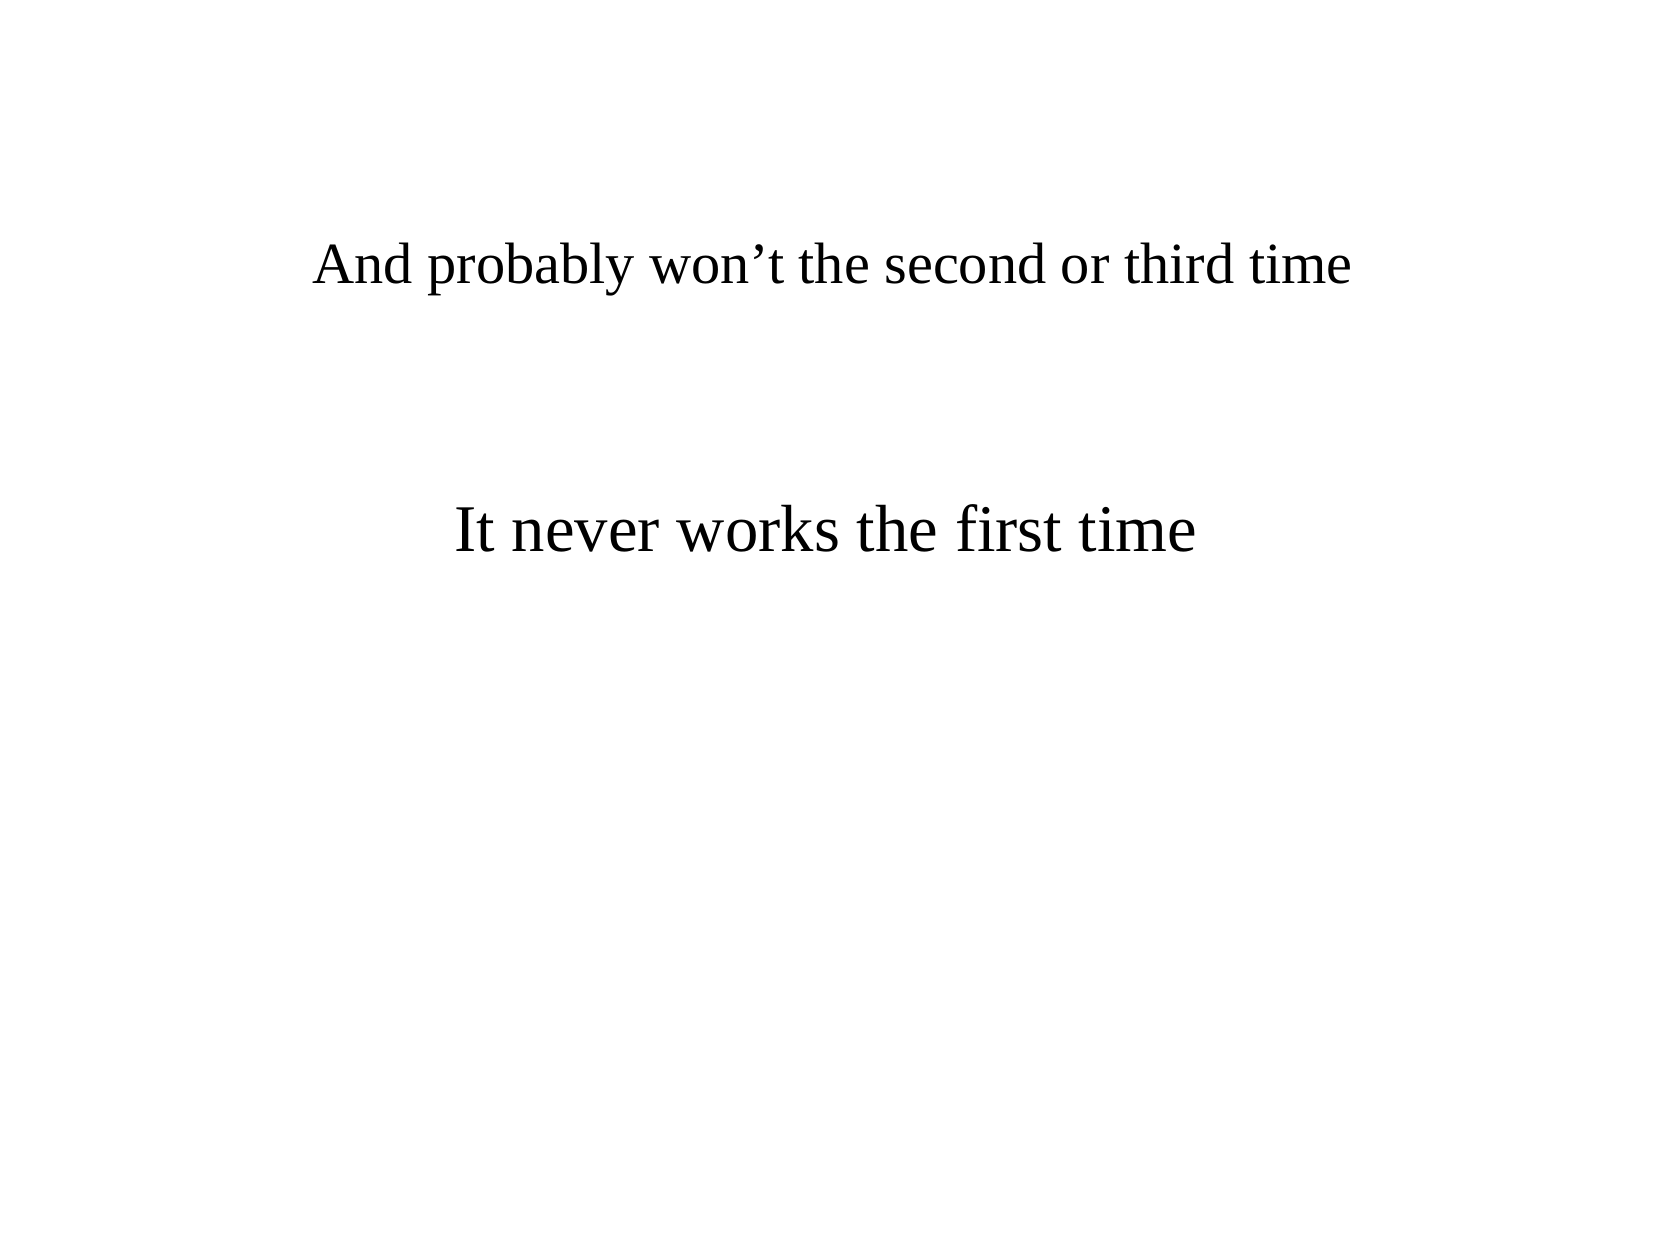

# It never works the first time
And probably won’t the second or third time